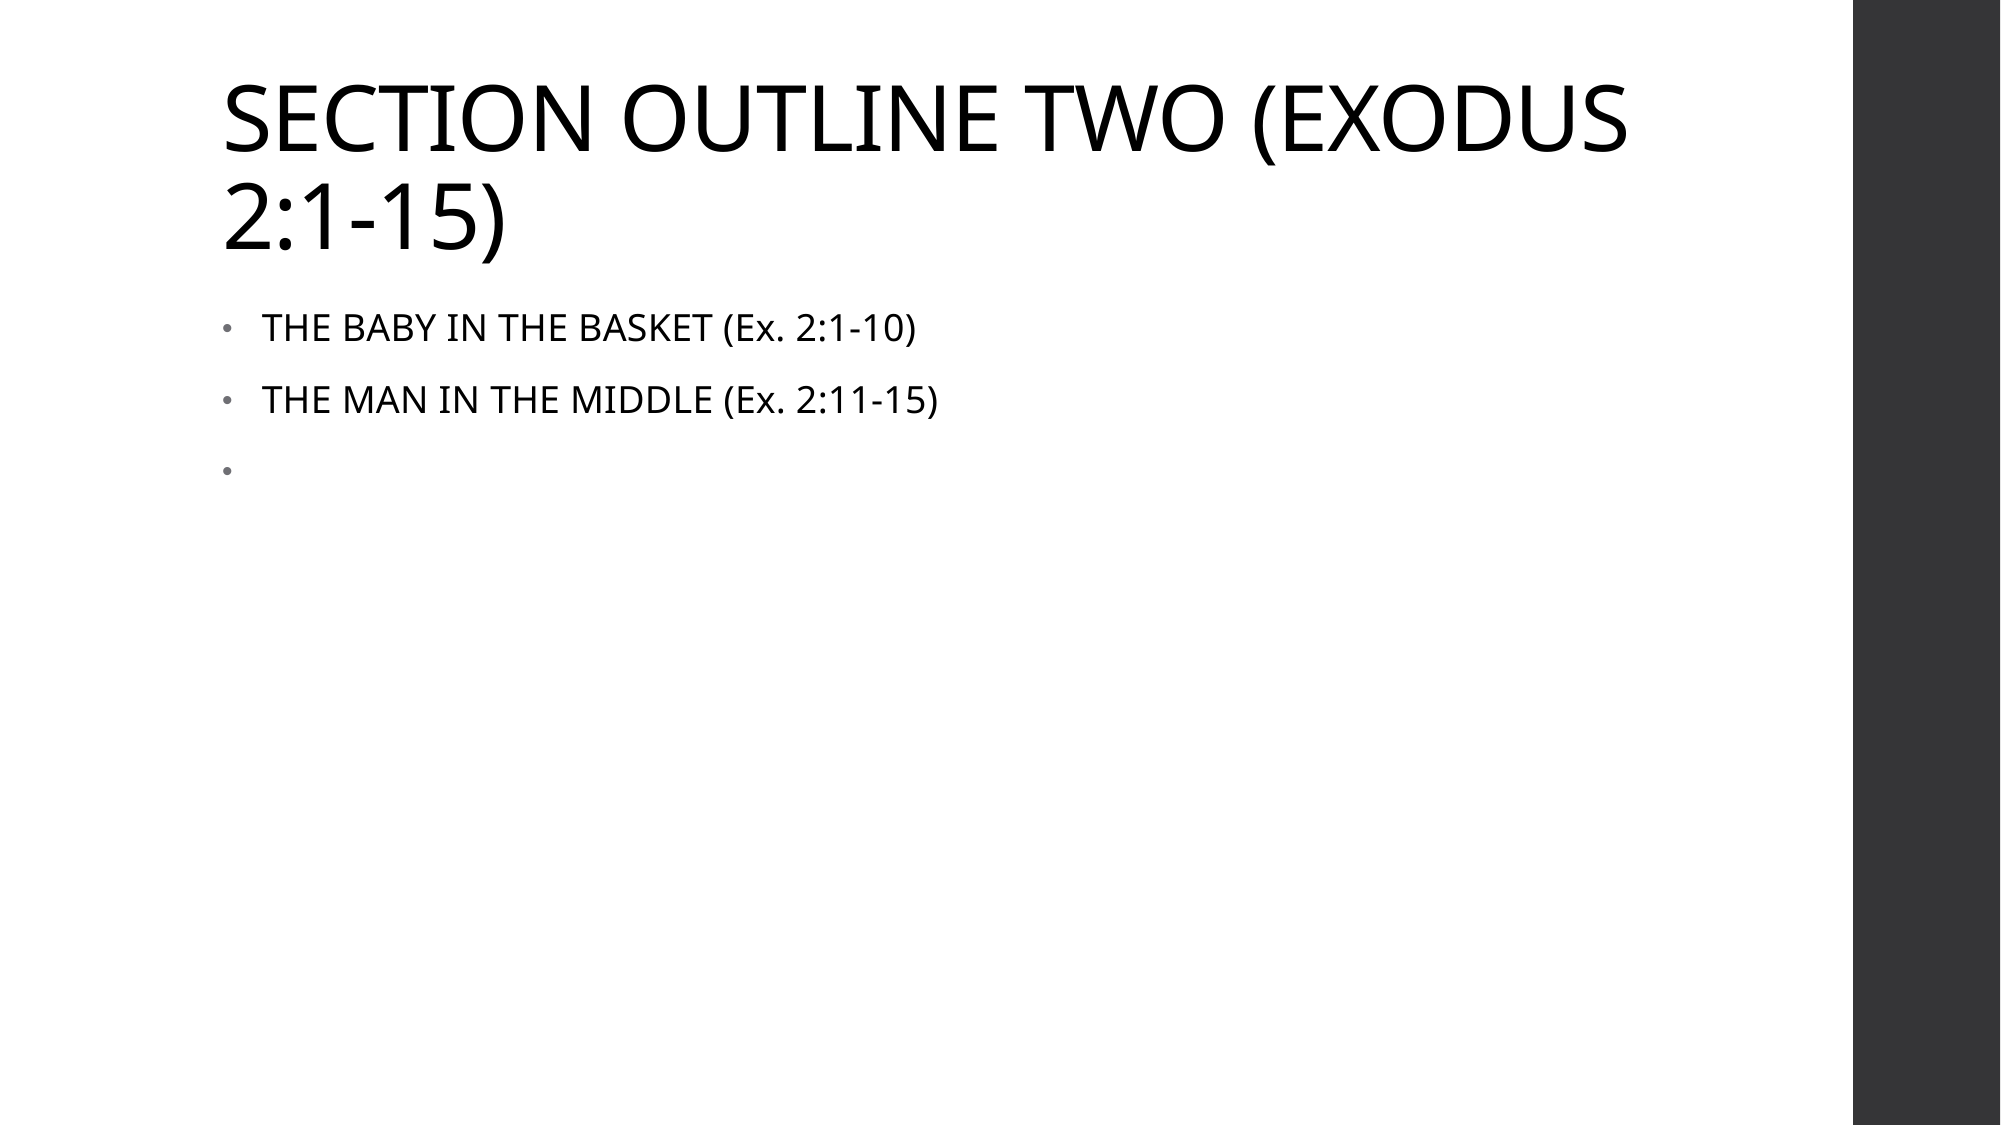

# SECTION OUTLINE TWO (EXODUS 2:1-15)
 THE BABY IN THE BASKET (Ex. 2:1-10)
 THE MAN IN THE MIDDLE (Ex. 2:11-15)